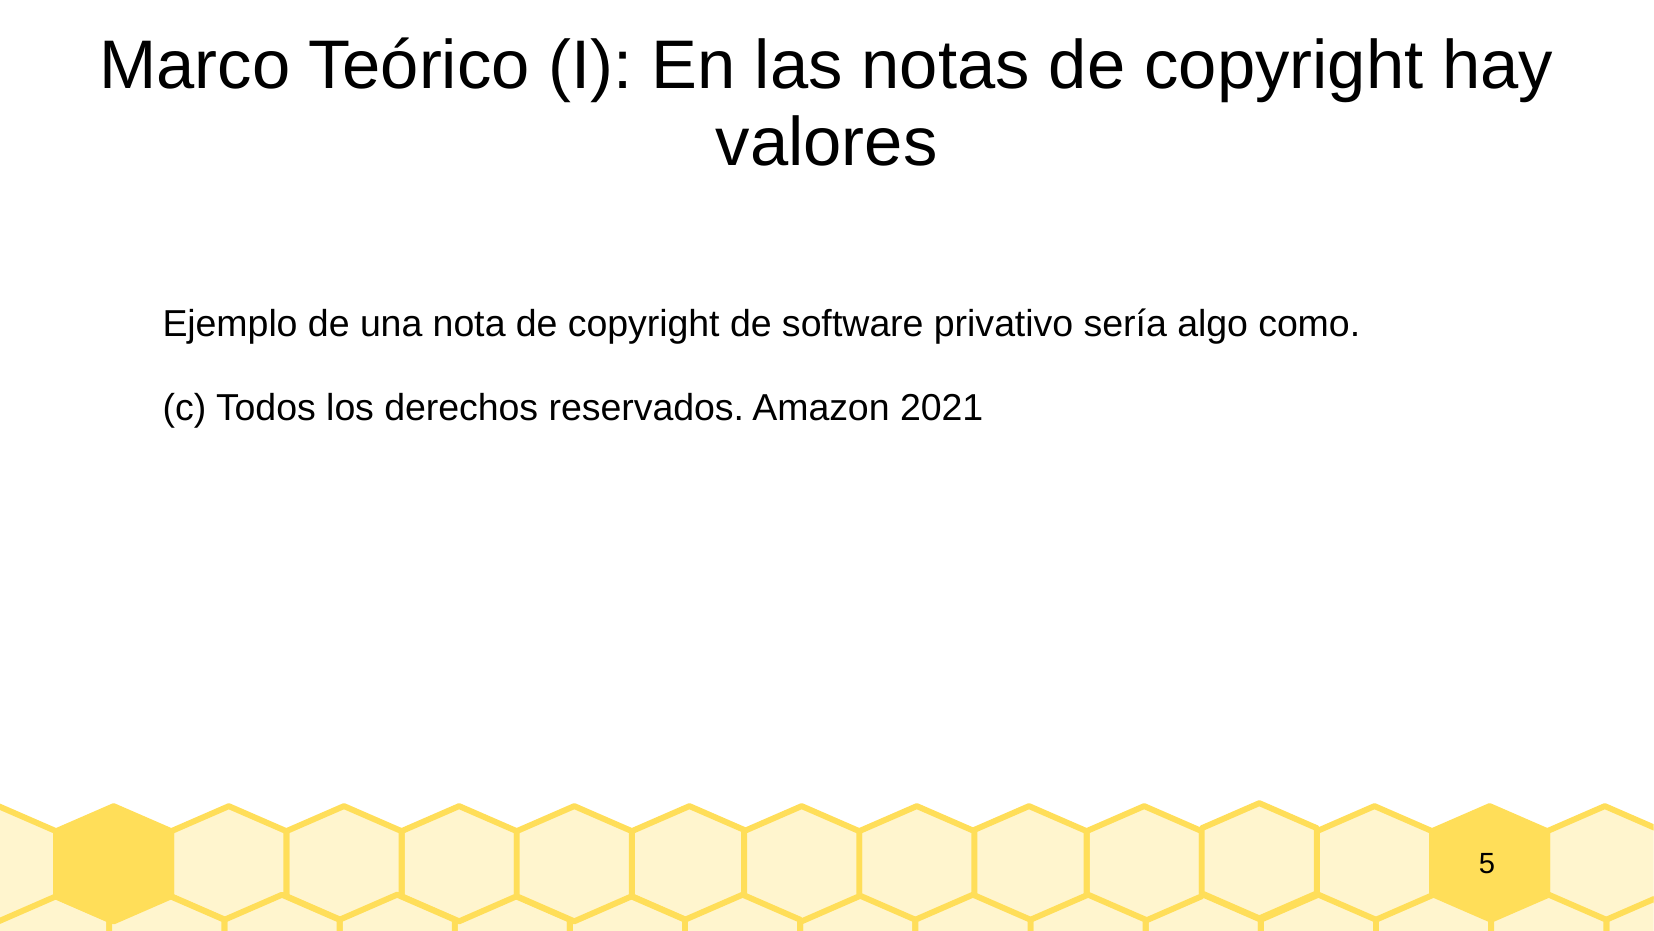

# Marco Teórico (I): En las notas de copyright hay valores
Ejemplo de una nota de copyright de software privativo sería algo como.
(c) Todos los derechos reservados. Amazon 2021